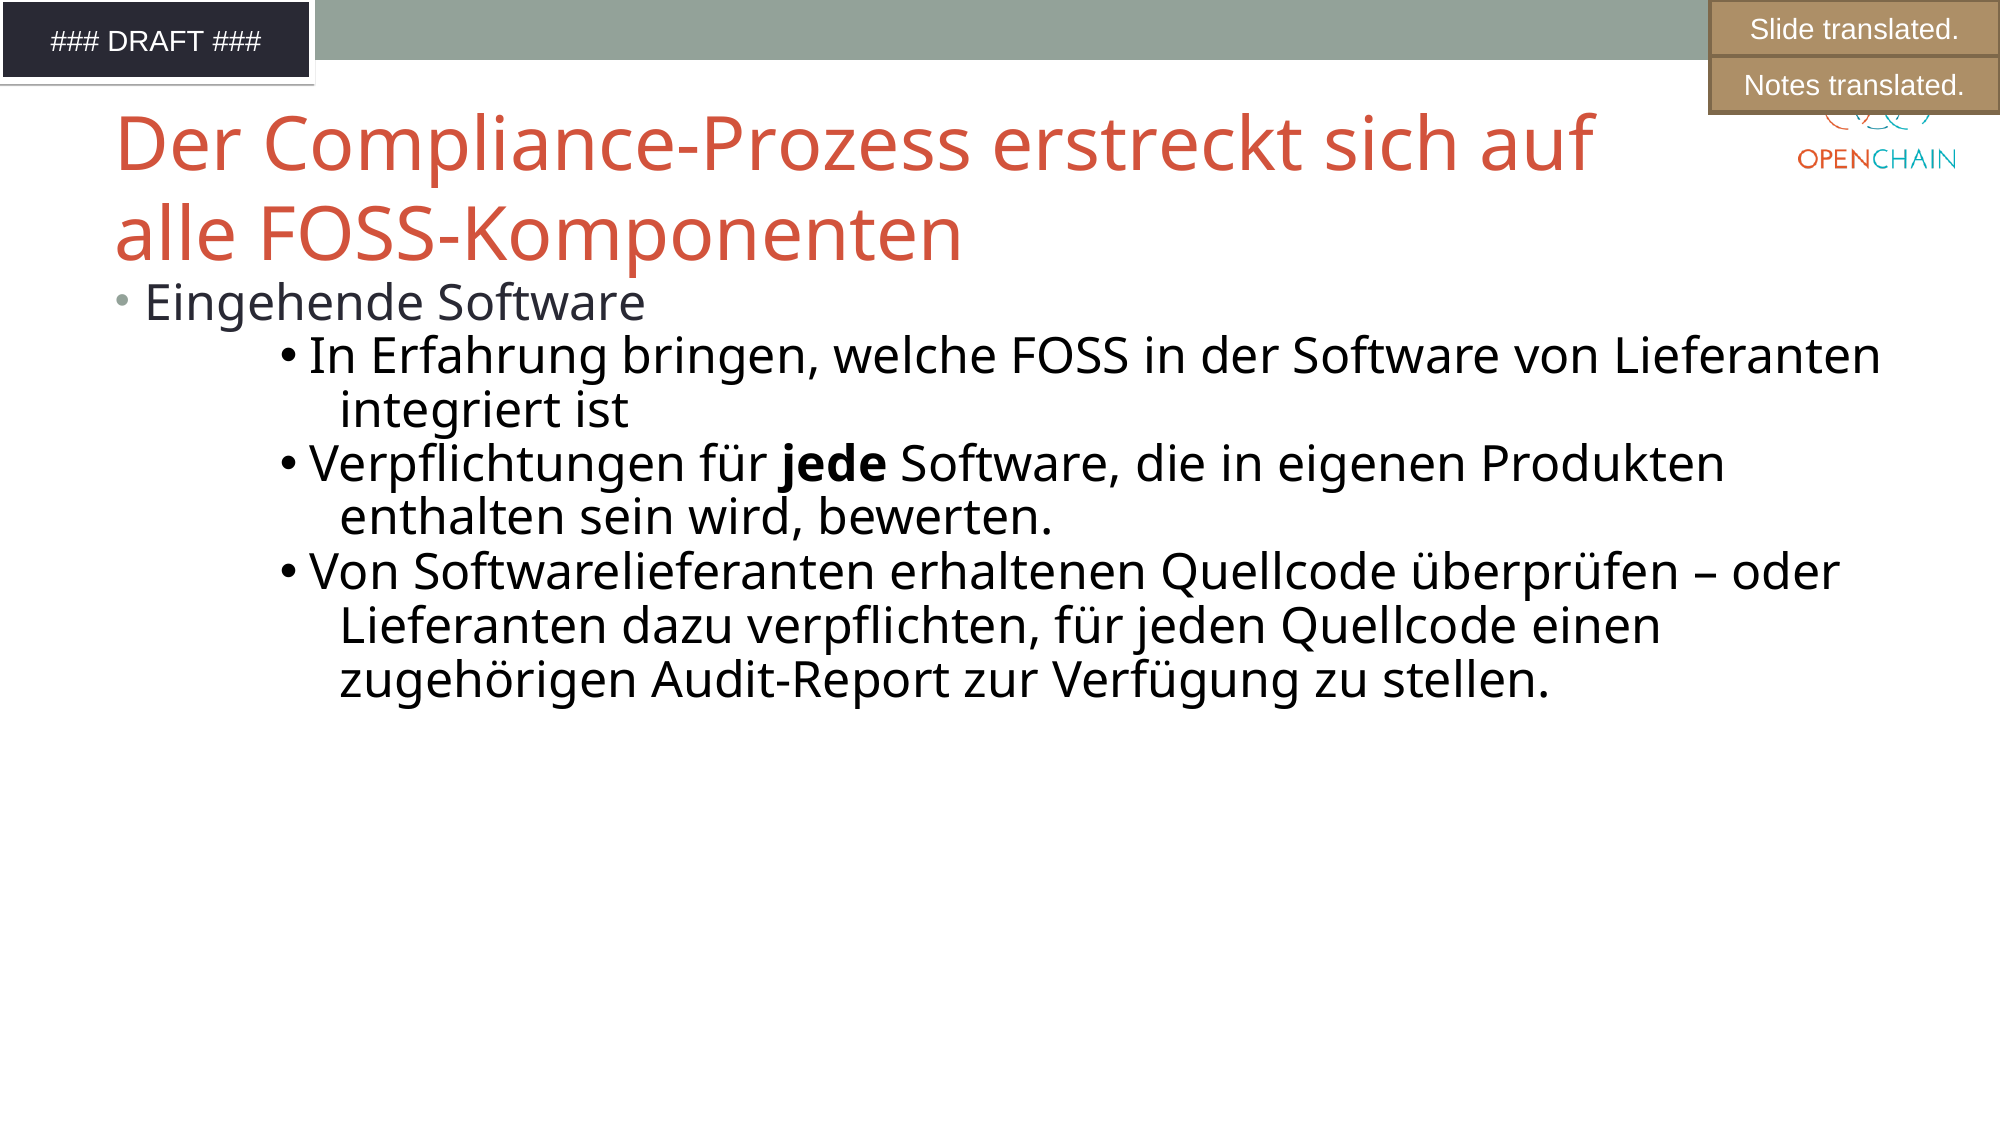

GFX translated.
GFX translated.
GFX translated.
Slide translated.
Notes translated.
# Der Compliance-Prozess erstreckt sich auf alle FOSS-Komponenten
Eingehende Software
In Erfahrung bringen, welche FOSS in der Software von Lieferanten integriert ist
Verpflichtungen für jede Software, die in eigenen Produkten enthalten sein wird, bewerten.
Von Softwarelieferanten erhaltenen Quellcode überprüfen – oder Lieferanten dazu verpflichten, für jeden Quellcode einen zugehörigen Audit-Report zur Verfügung zu stellen.